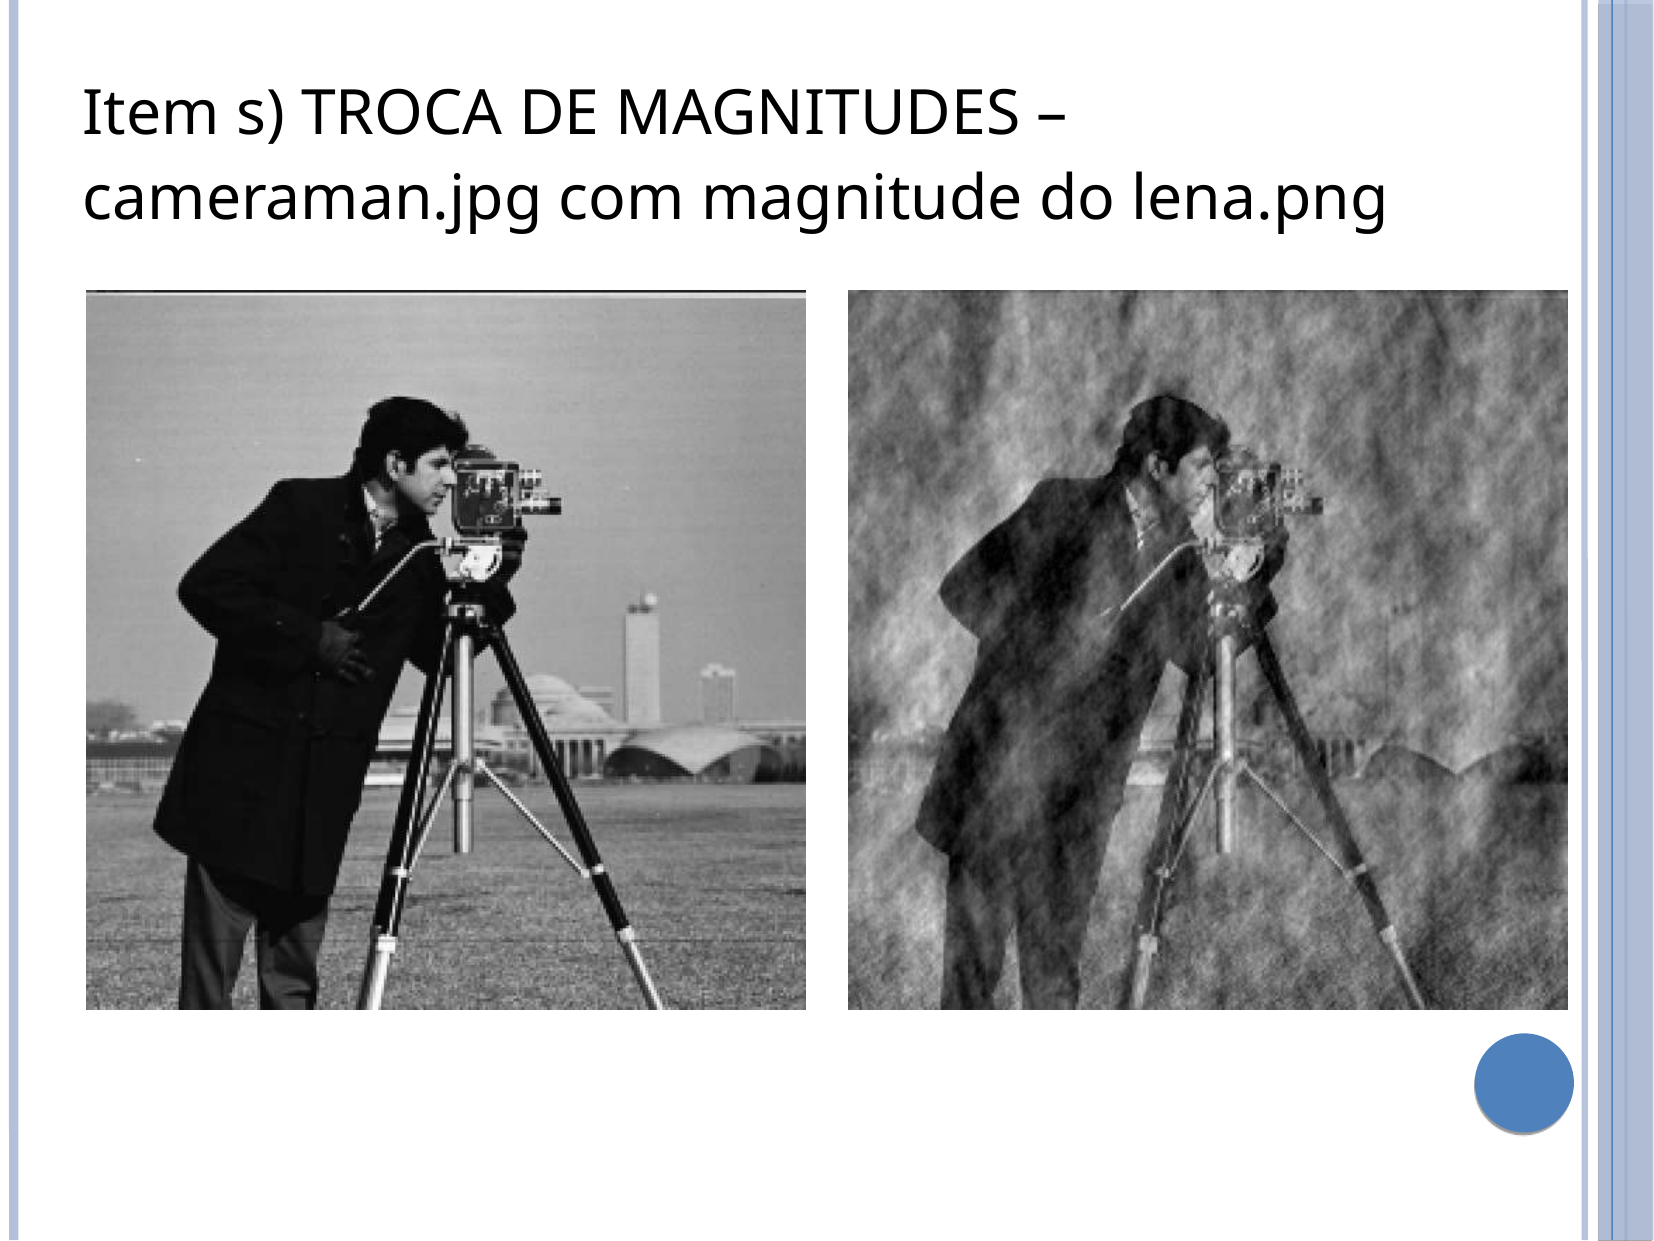

# Item s) TROCA DE MAGNITUDES – cameraman.jpg com magnitude do lena.png